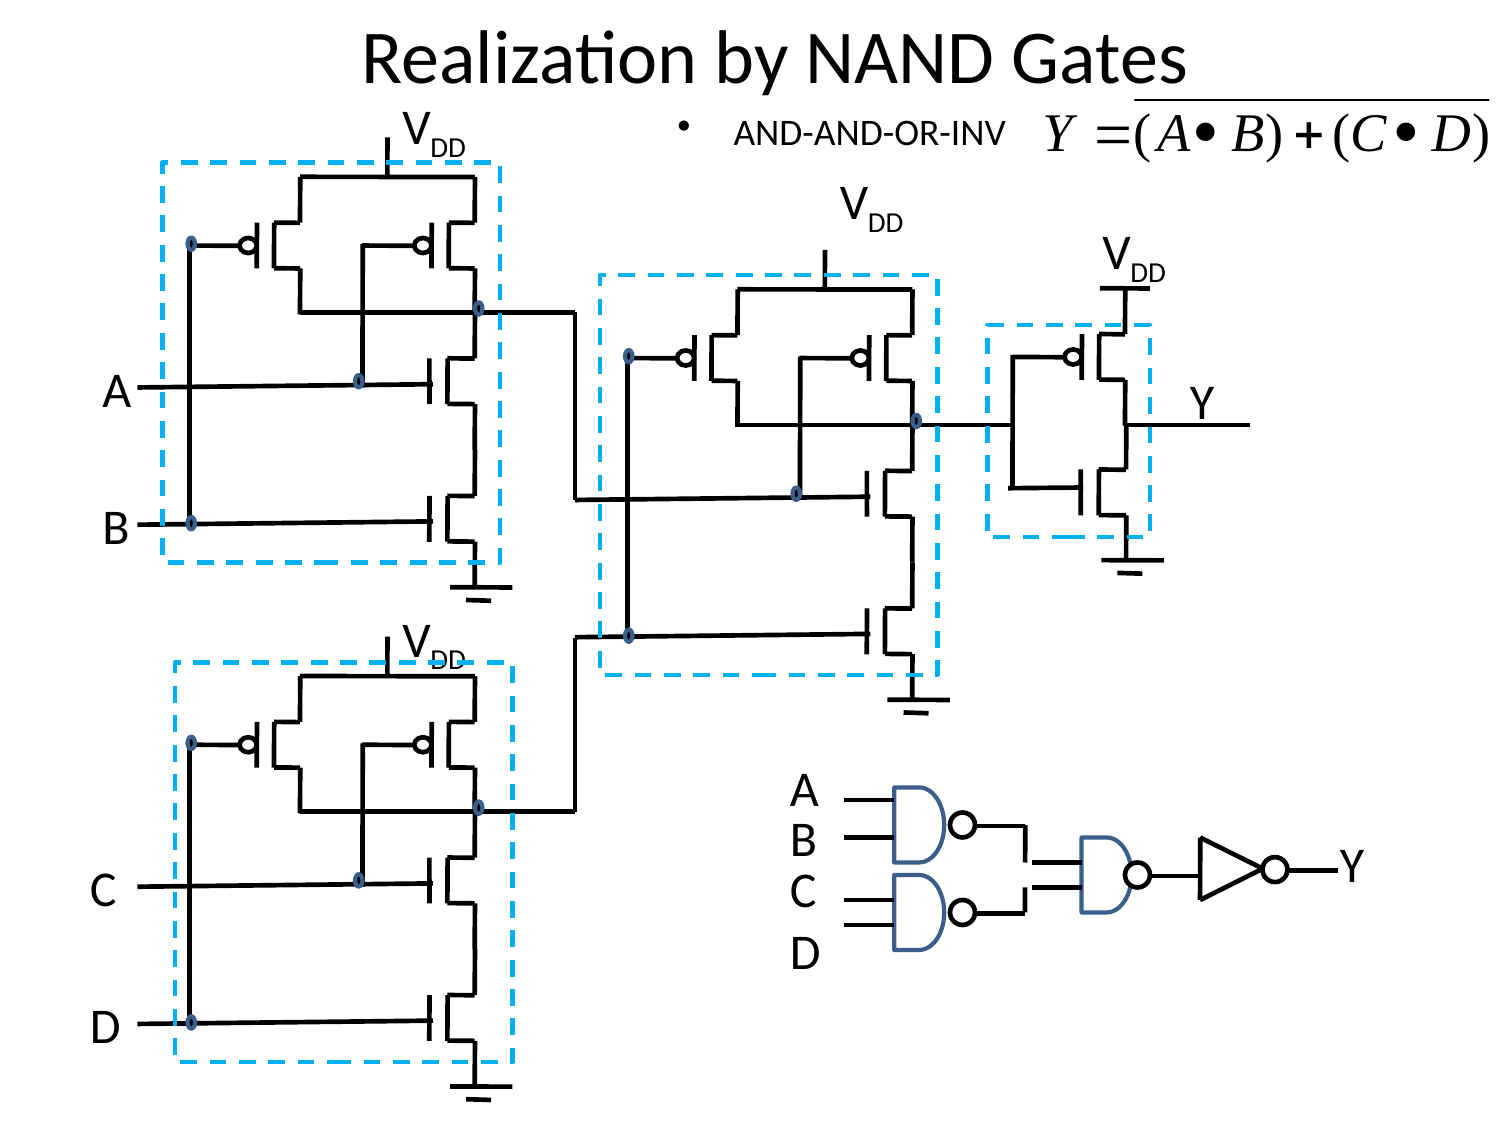

Realization by NAND Gates
VDD
AND-AND-OR-INV
VDD
VDD
A
Y
B
VDD
A
B
Y
C
C
D
D